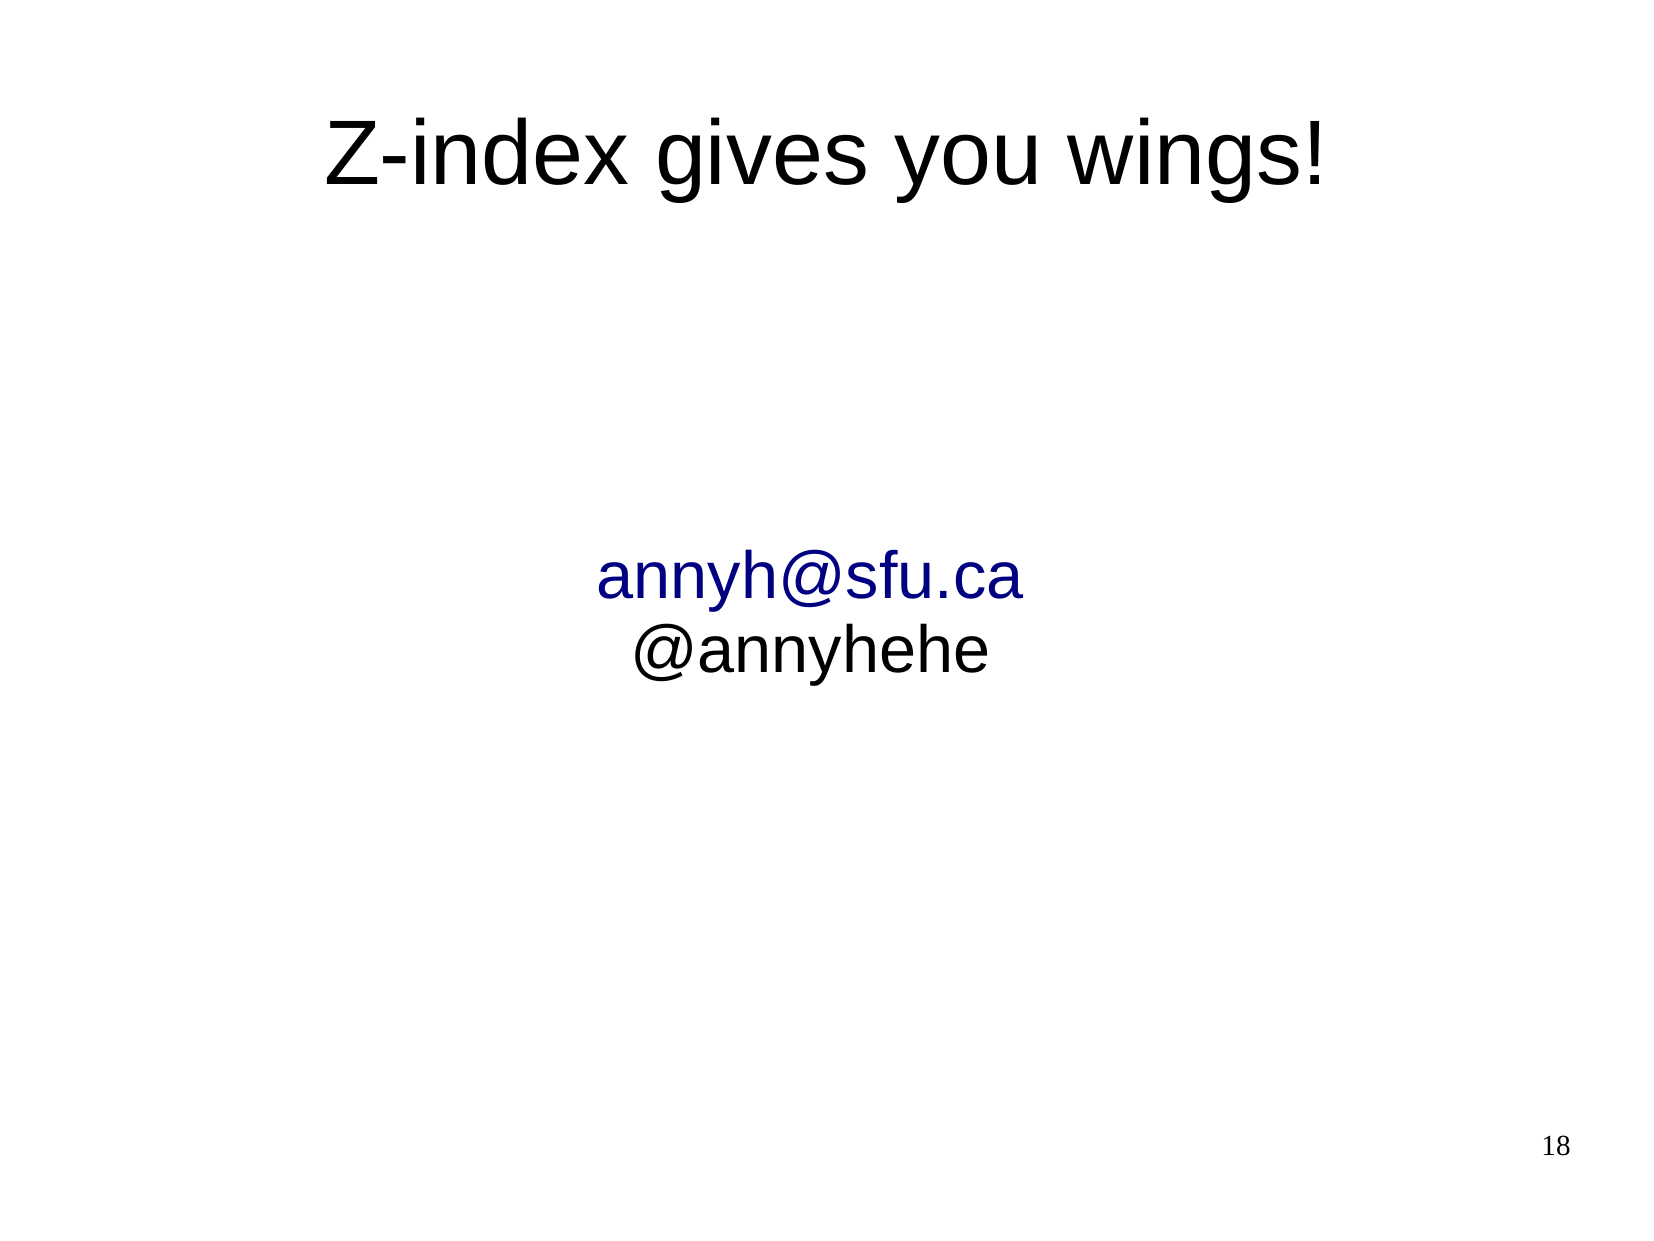

# Z-index gives you wings!
annyh@sfu.ca
@annyhehe
18